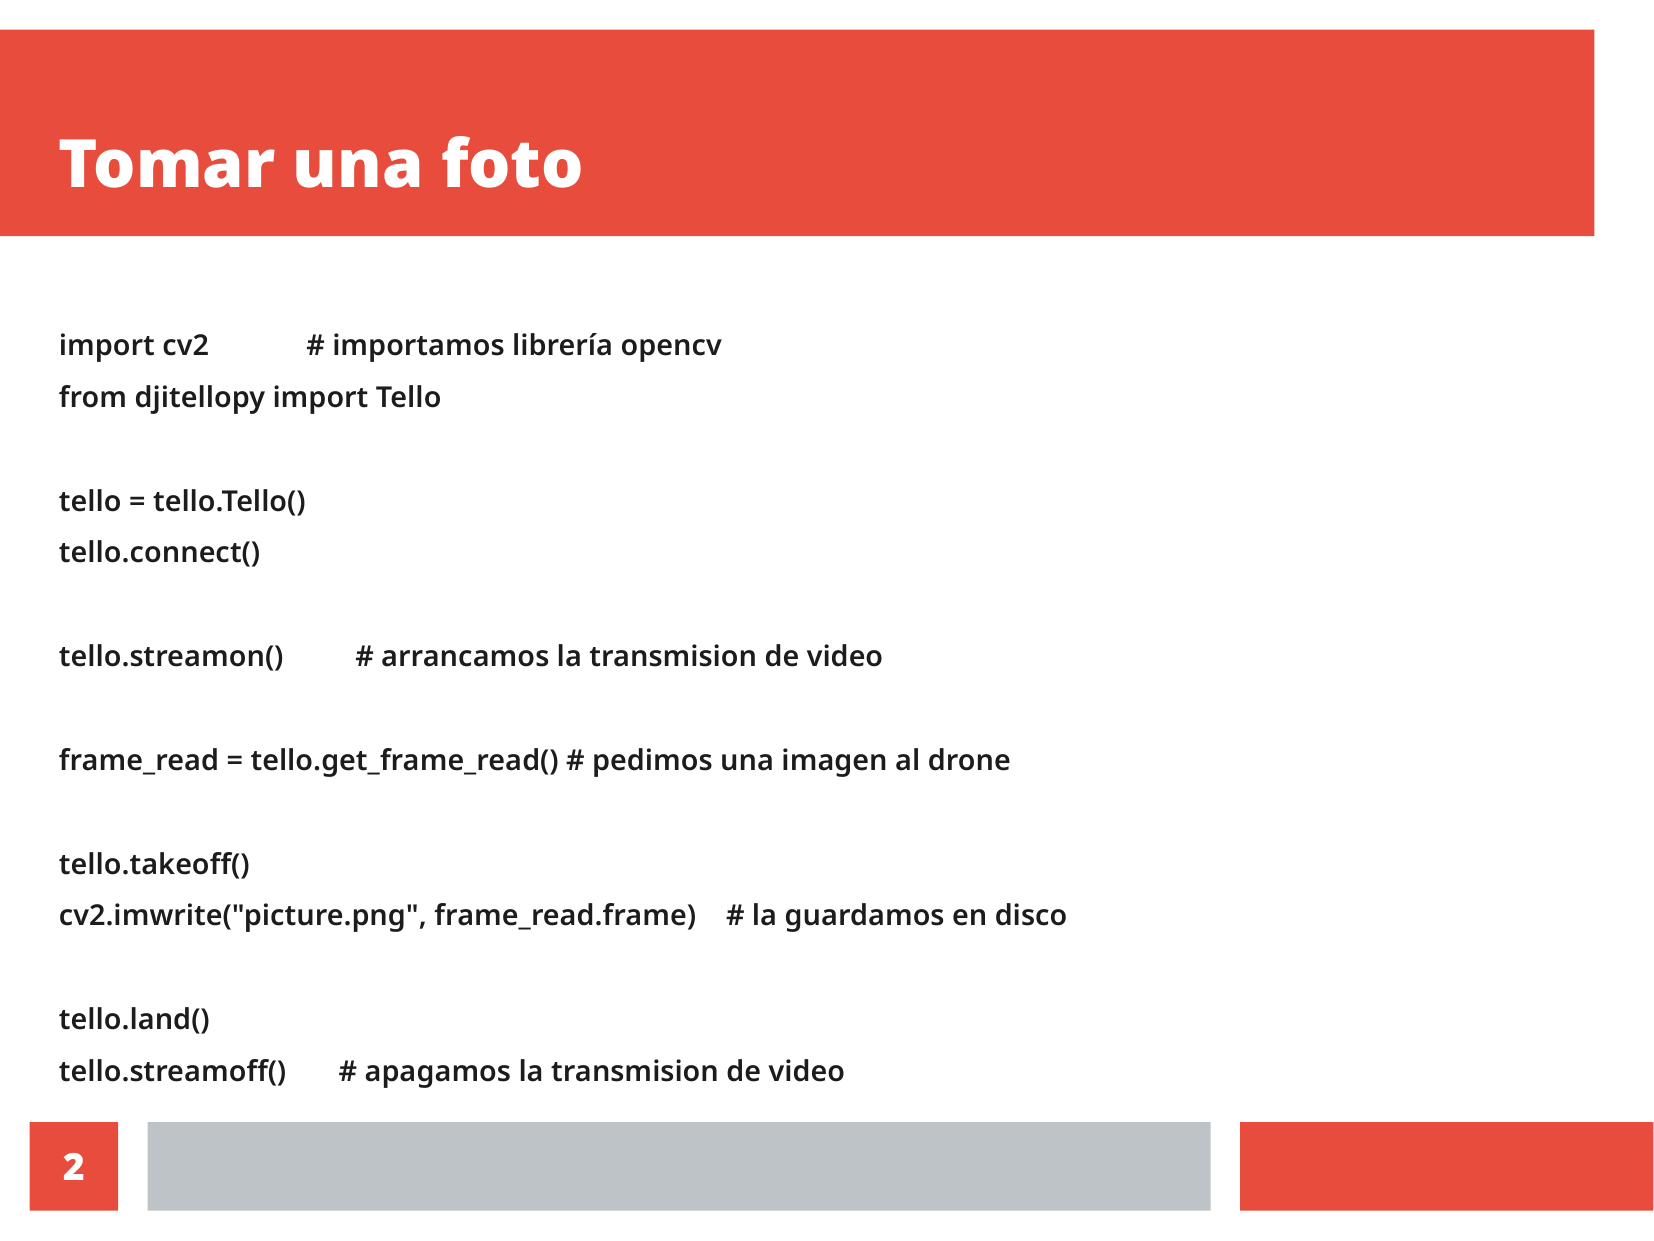

# Tomar una foto
import cv2 # importamos librería opencv
from djitellopy import Tello
tello = tello.Tello()
tello.connect()
tello.streamon()			 # arrancamos la transmision de video
frame_read = tello.get_frame_read() # pedimos una imagen al drone
tello.takeoff()
cv2.imwrite("picture.png", frame_read.frame) # la guardamos en disco
tello.land()
tello.streamoff() # apagamos la transmision de video
2